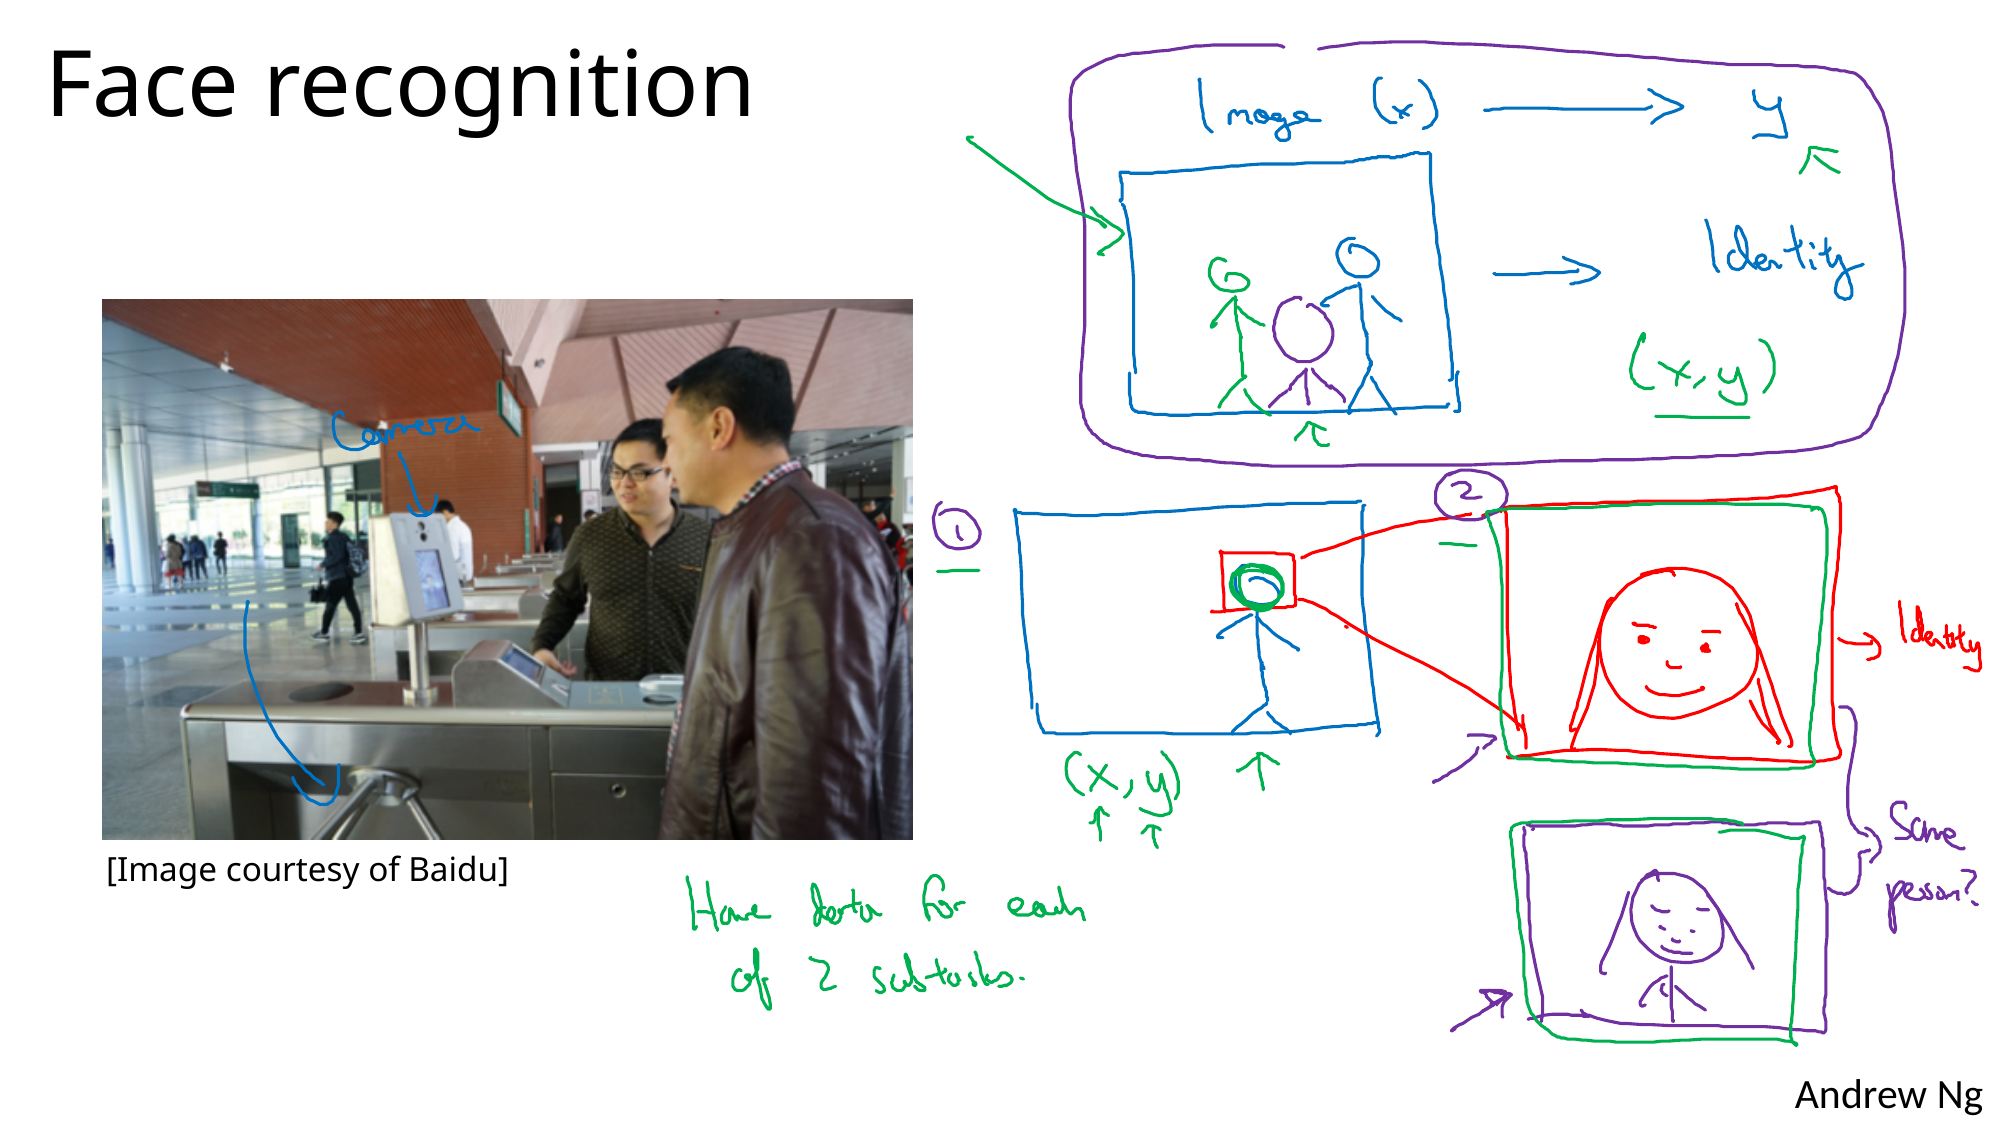

# Face recognition
[Image courtesy of Baidu]